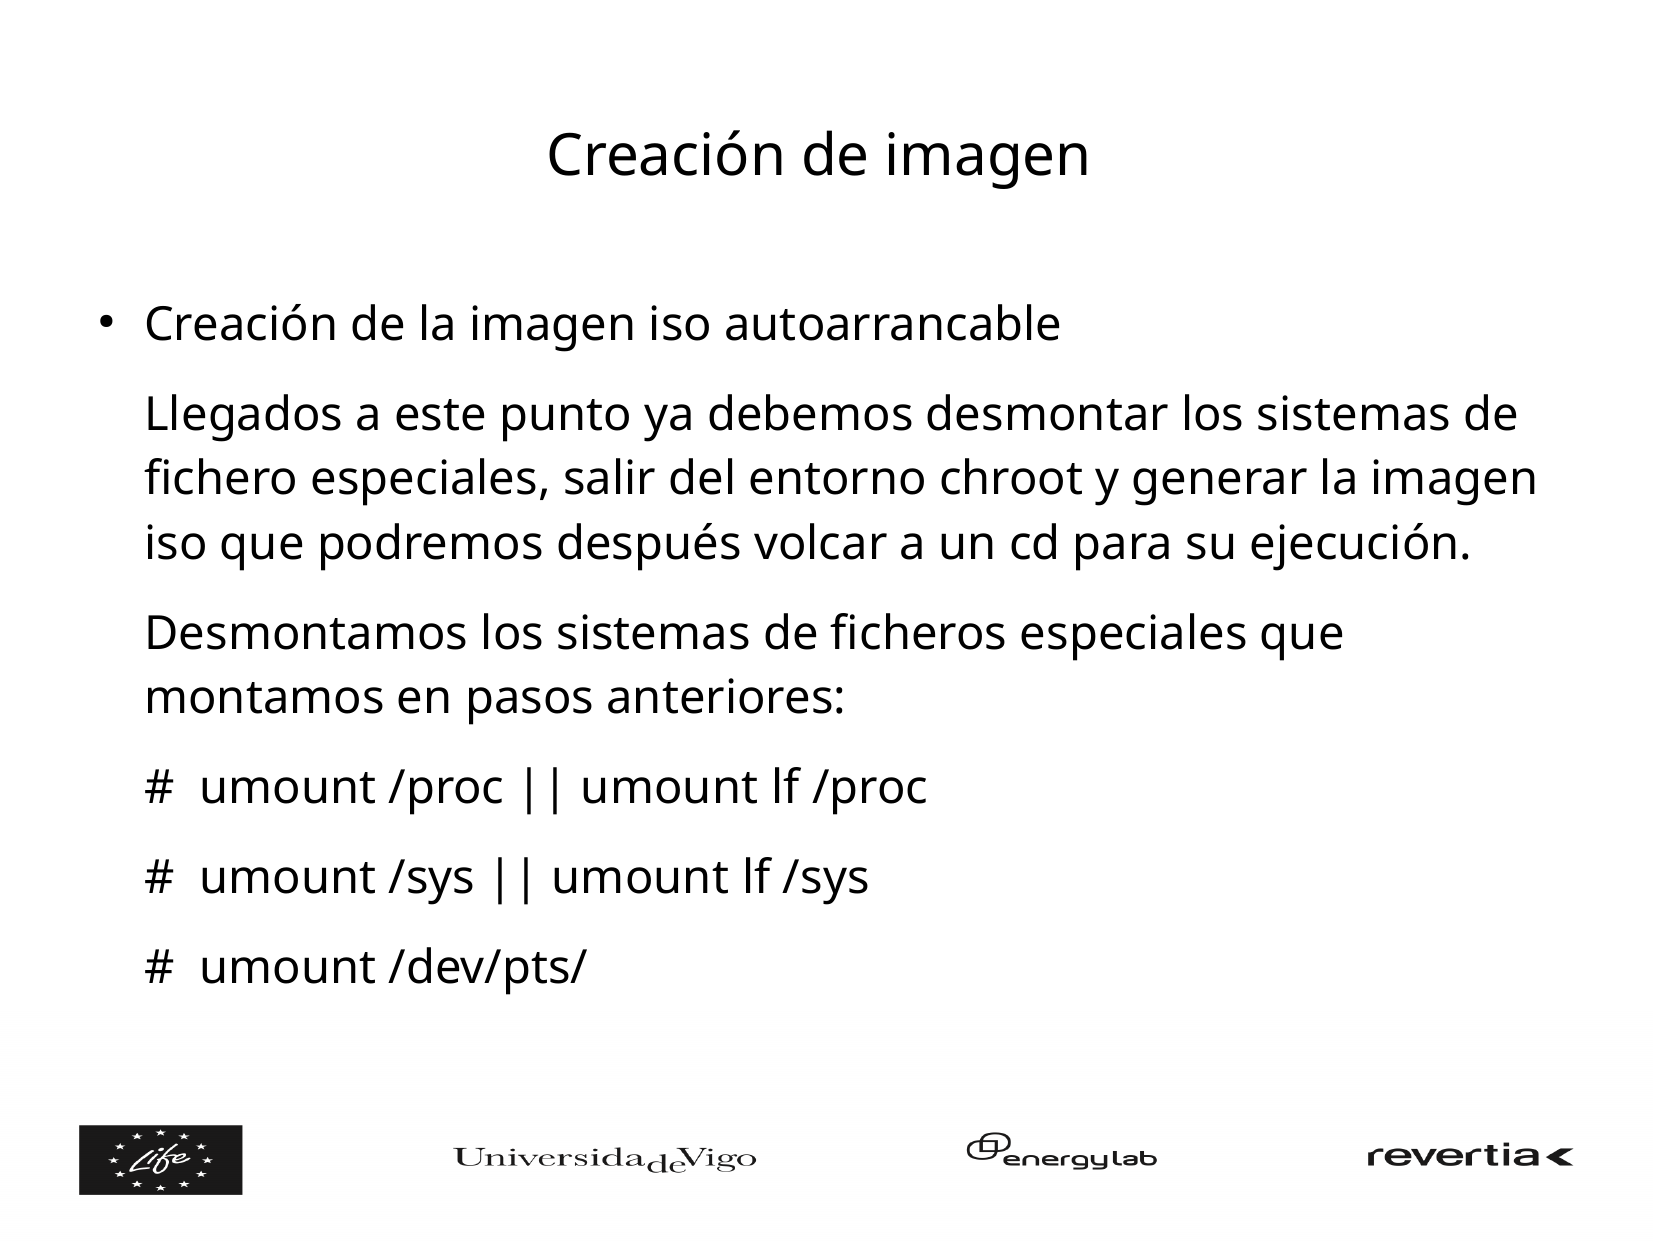

# Creación de imagen
Creación de la imagen iso autoarrancable
Llegados a este punto ya debemos desmontar los sistemas de fichero especiales, salir del entorno chroot y generar la imagen iso que podremos después volcar a un cd para su ejecución.
Desmontamos los sistemas de ficheros especiales que montamos en pasos anteriores:
# umount /proc || umount ­lf /proc
# umount /sys || umount ­lf /sys
# umount /dev/pts/